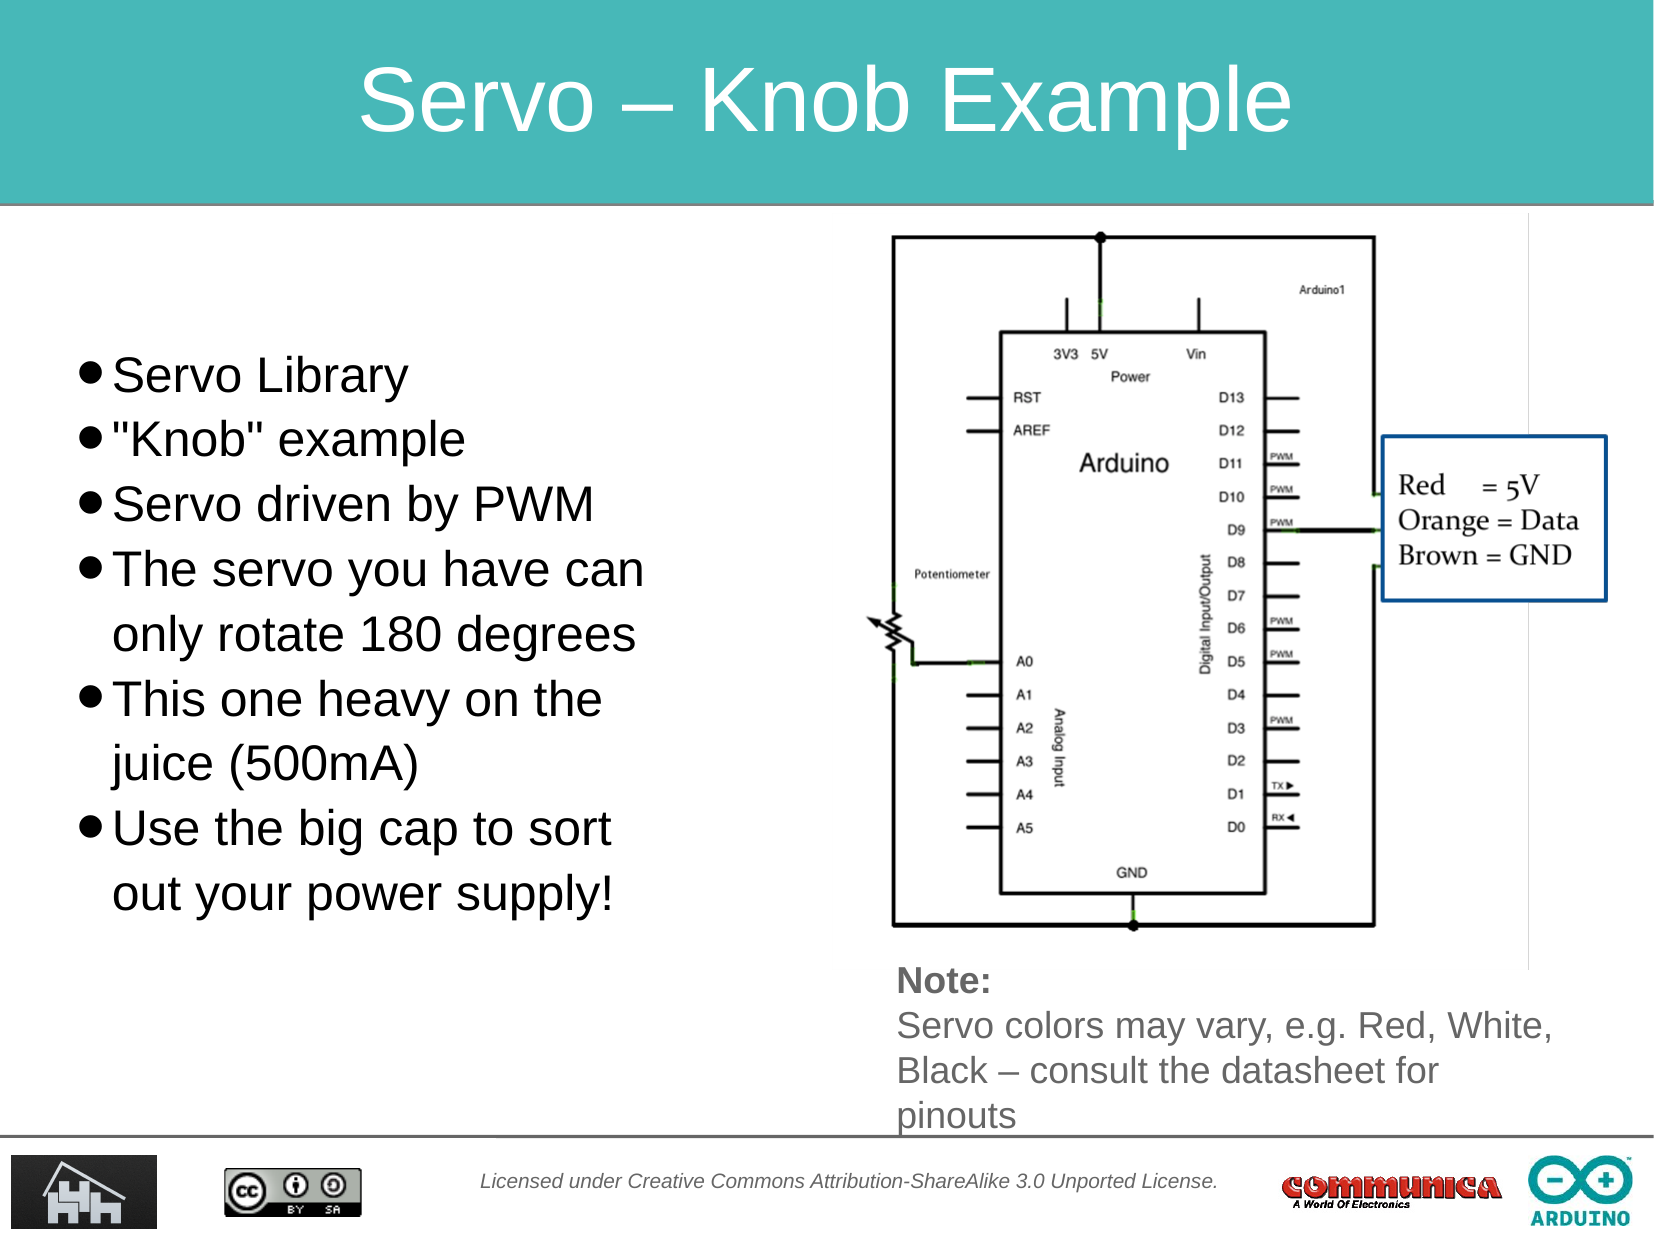

# Servo – Knob Example
Servo Library
"Knob" example
Servo driven by PWM
The servo you have can only rotate 180 degrees
This one heavy on the juice (500mA)
Use the big cap to sort out your power supply!
Note:
Servo colors may vary, e.g. Red, White, Black – consult the datasheet for pinouts